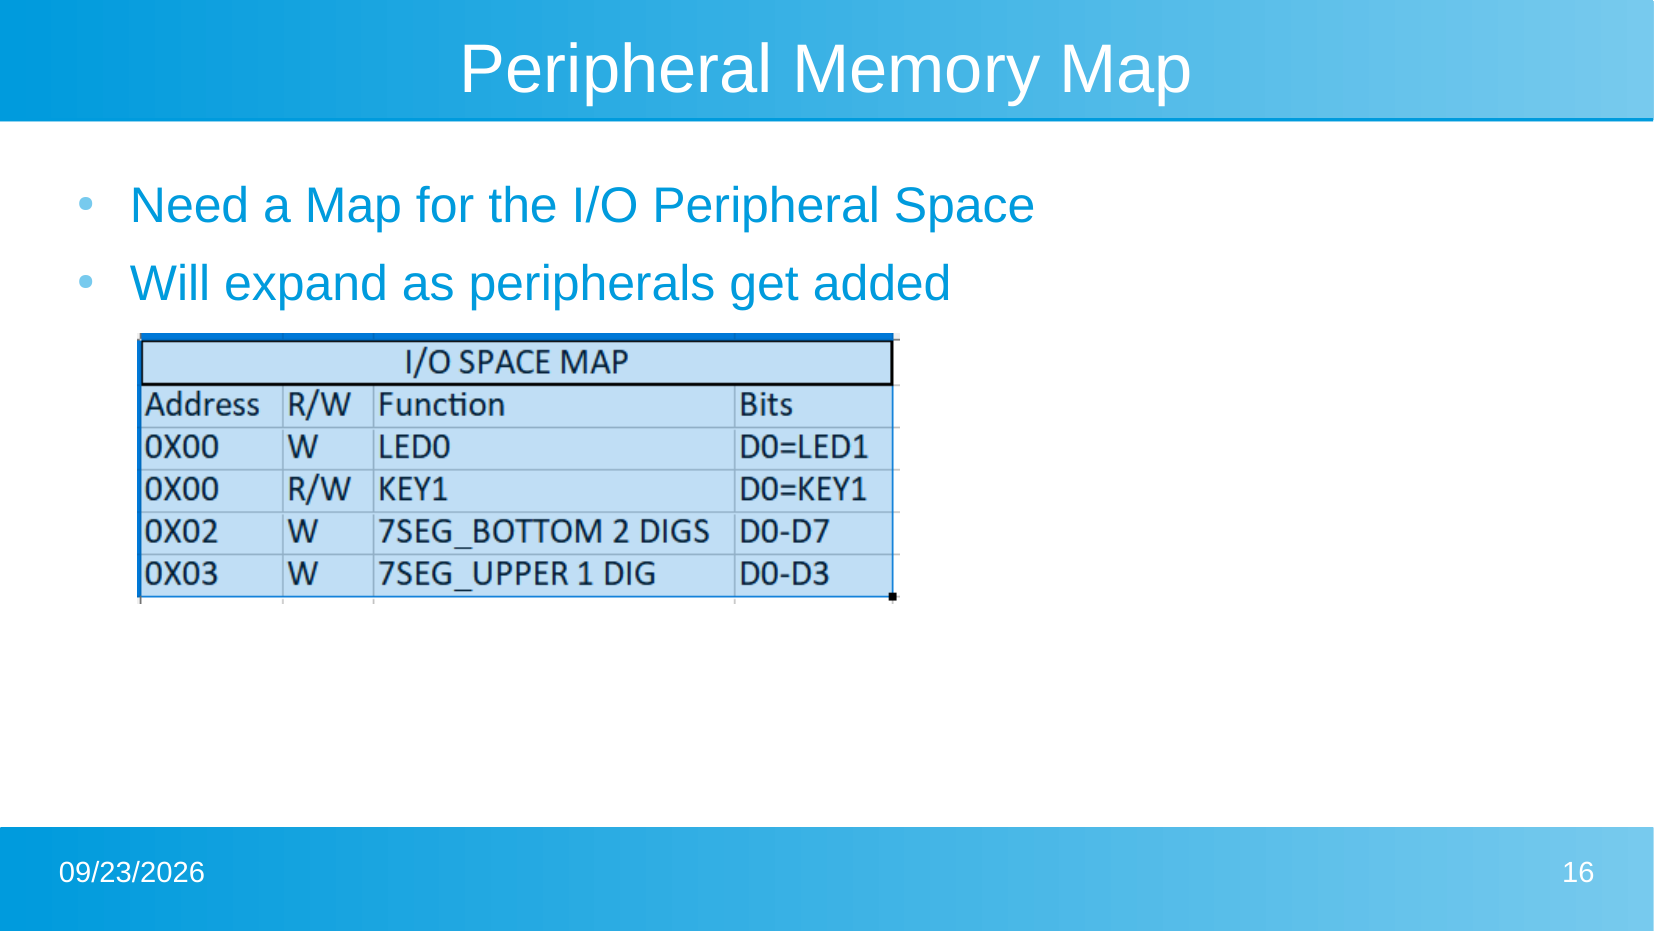

# Peripheral Memory Map
Need a Map for the I/O Peripheral Space
Will expand as peripherals get added
16